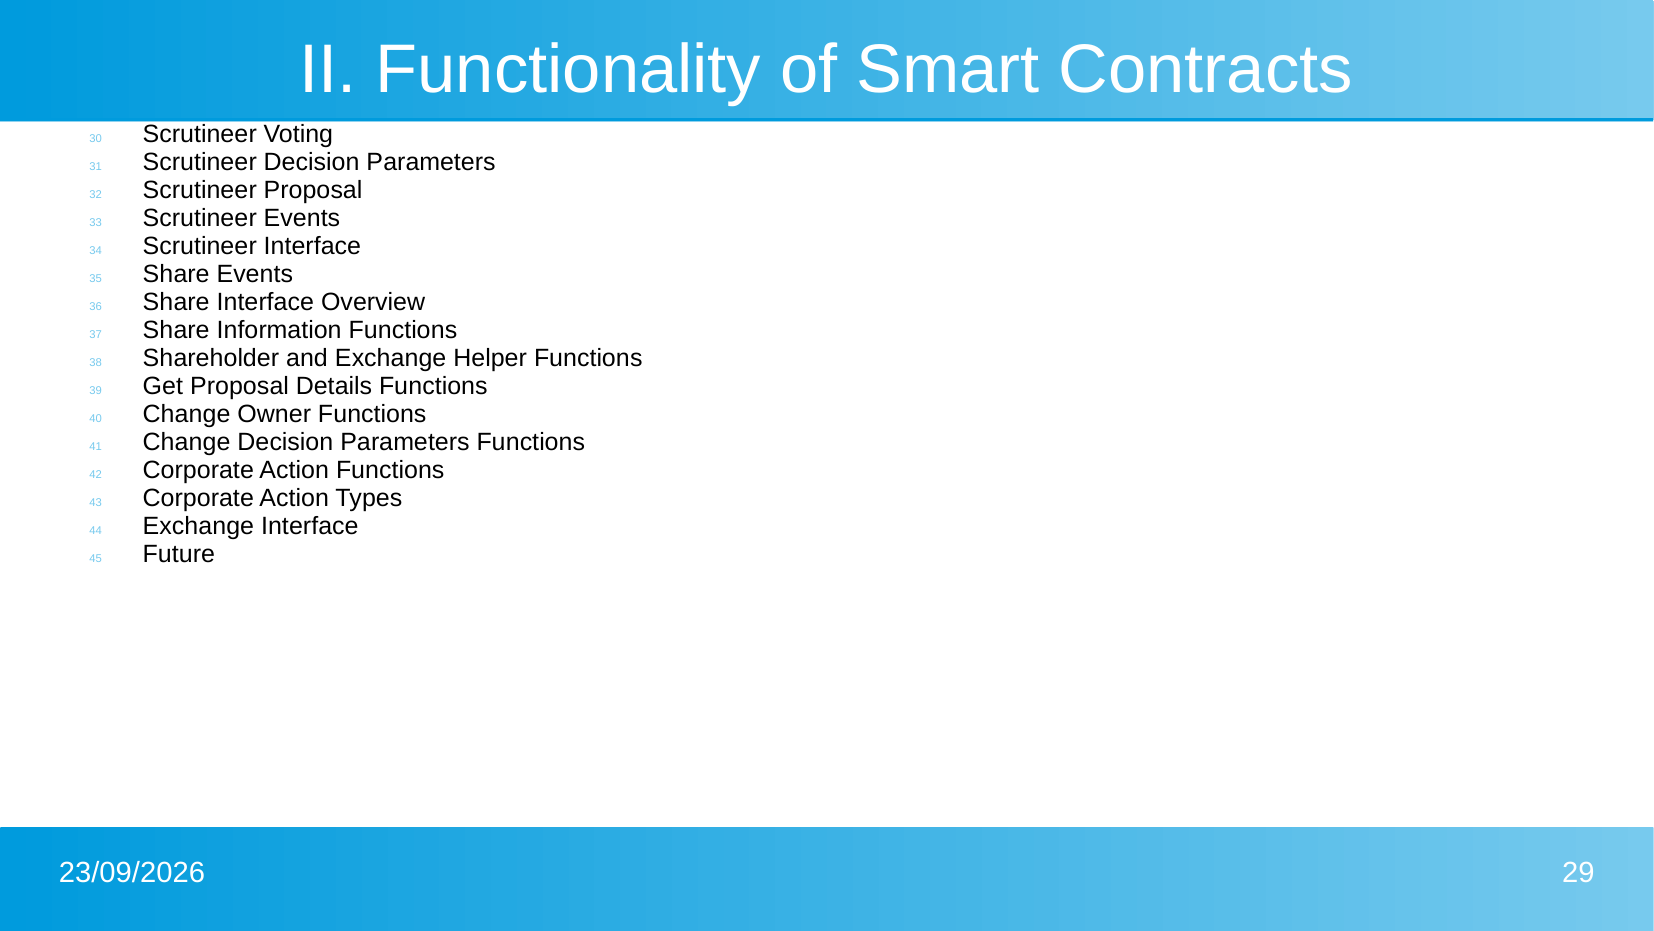

# II. Functionality of Smart Contracts
Scrutineer Voting
Scrutineer Decision Parameters
Scrutineer Proposal
Scrutineer Events
Scrutineer Interface
Share Events
Share Interface Overview
Share Information Functions
Shareholder and Exchange Helper Functions
Get Proposal Details Functions
Change Owner Functions
Change Decision Parameters Functions
Corporate Action Functions
Corporate Action Types
Exchange Interface
Future
29